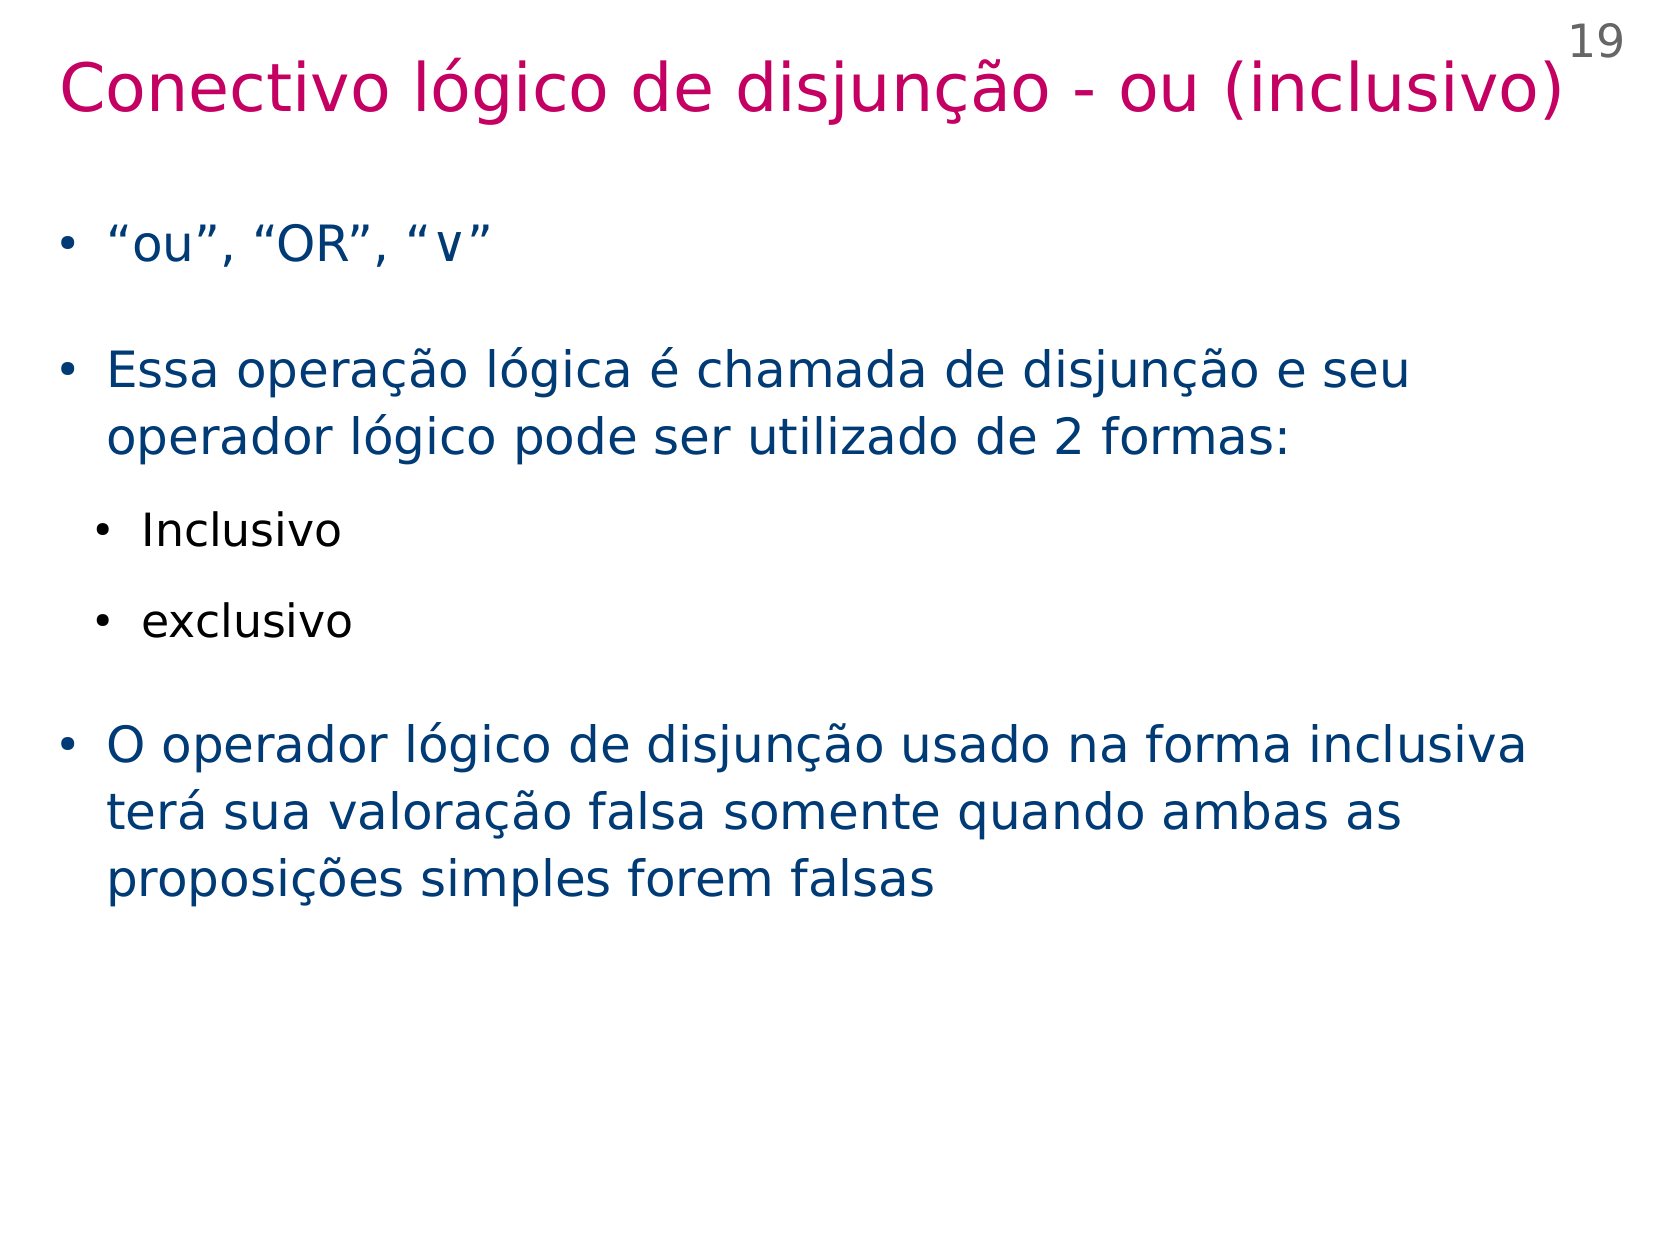

19
# Conectivo lógico de disjunção - ou (inclusivo)
“ou”, “OR”, “∨”
Essa operação lógica é chamada de disjunção e seu operador lógico pode ser utilizado de 2 formas:
Inclusivo
exclusivo
O operador lógico de disjunção usado na forma inclusiva terá sua valoração falsa somente quando ambas as proposições simples forem falsas